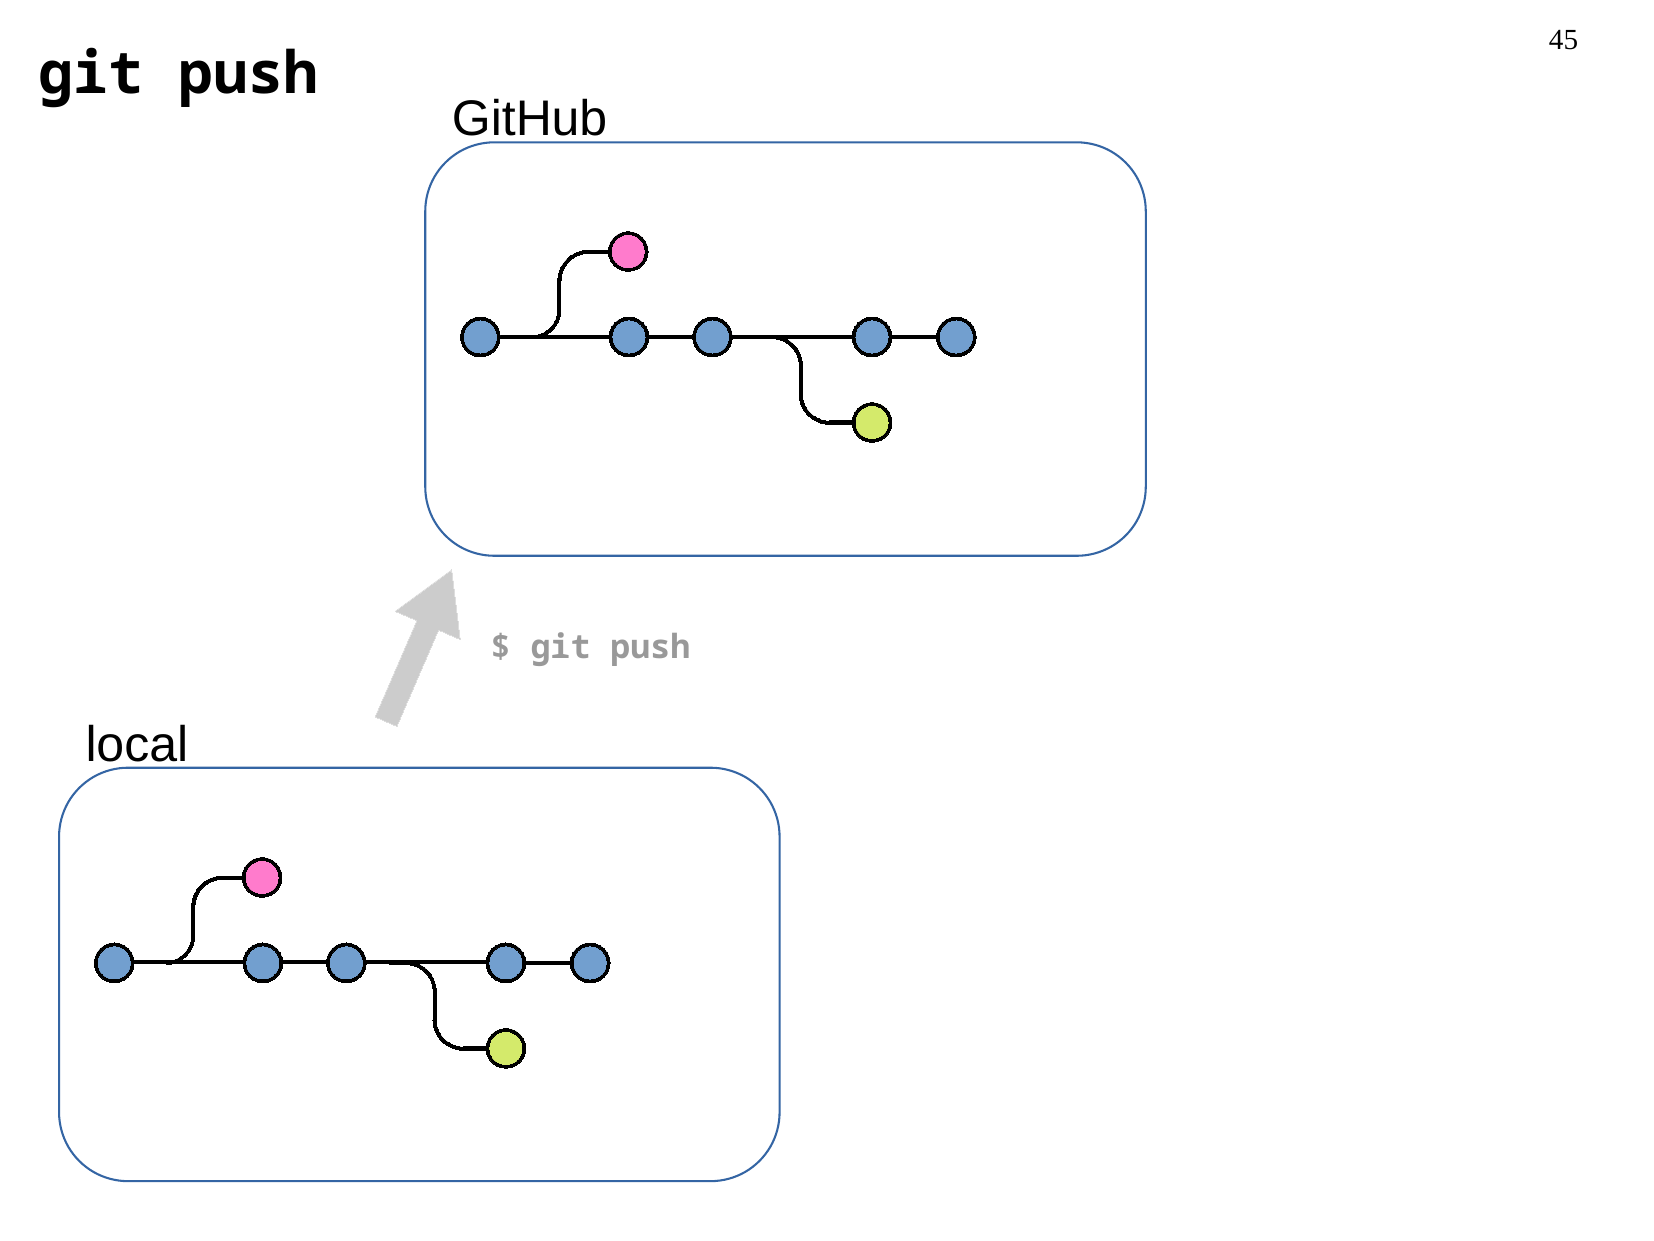

git push
45
GitHub
$ git push
local